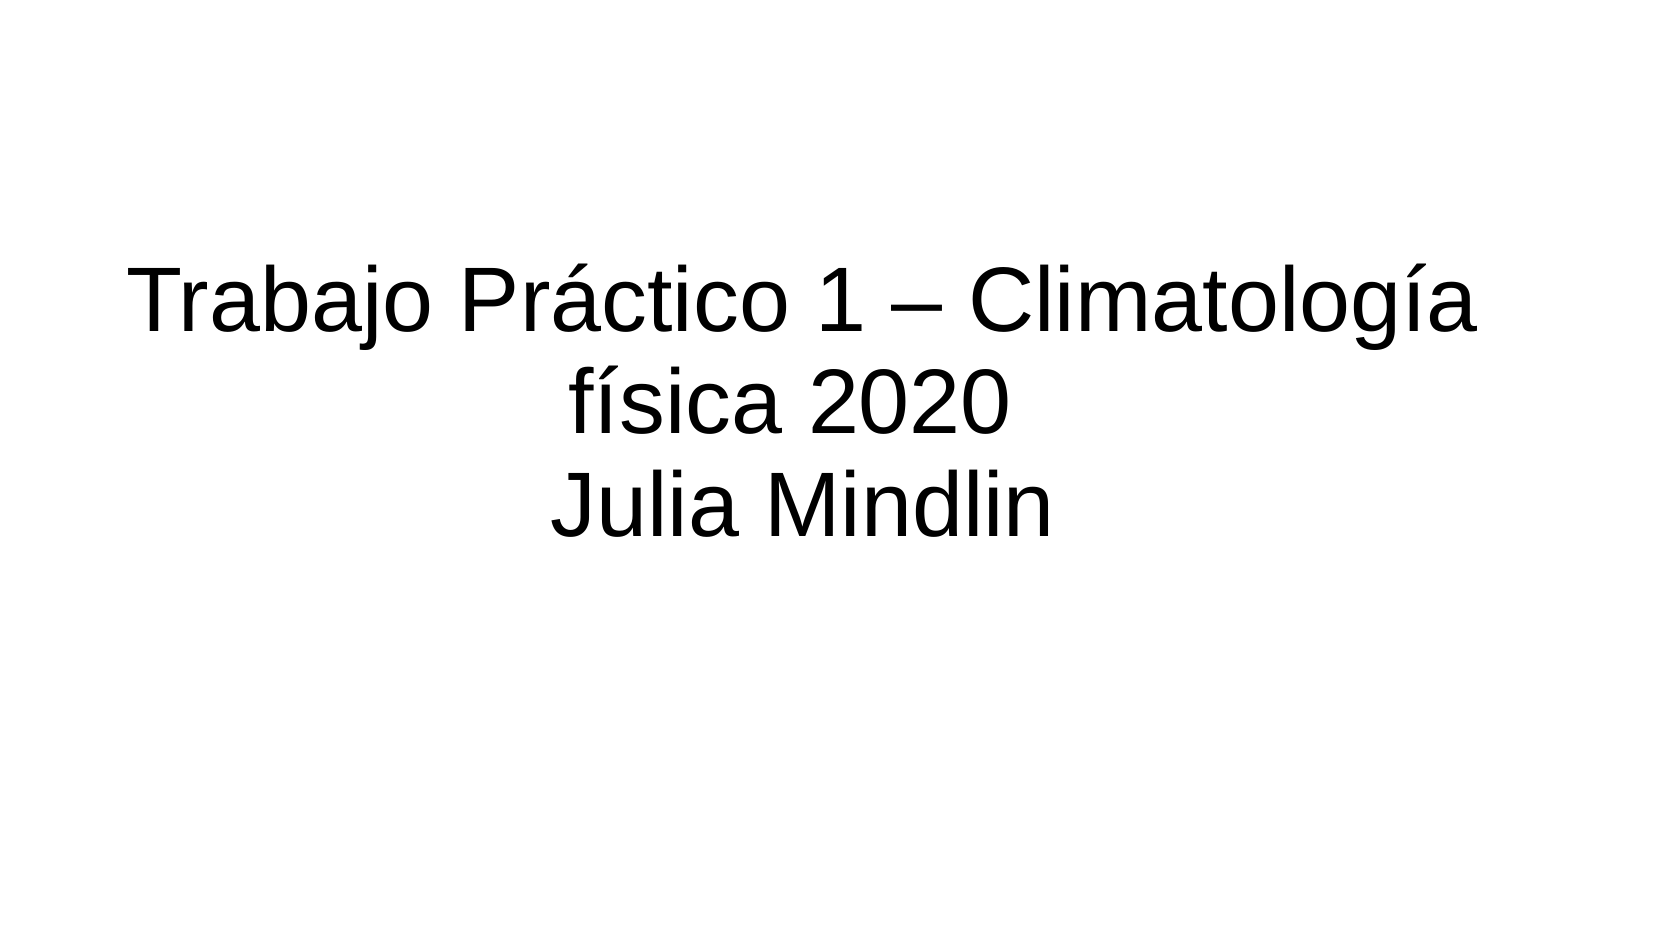

# Trabajo Práctico 1 – Climatología física 2020 Julia Mindlin